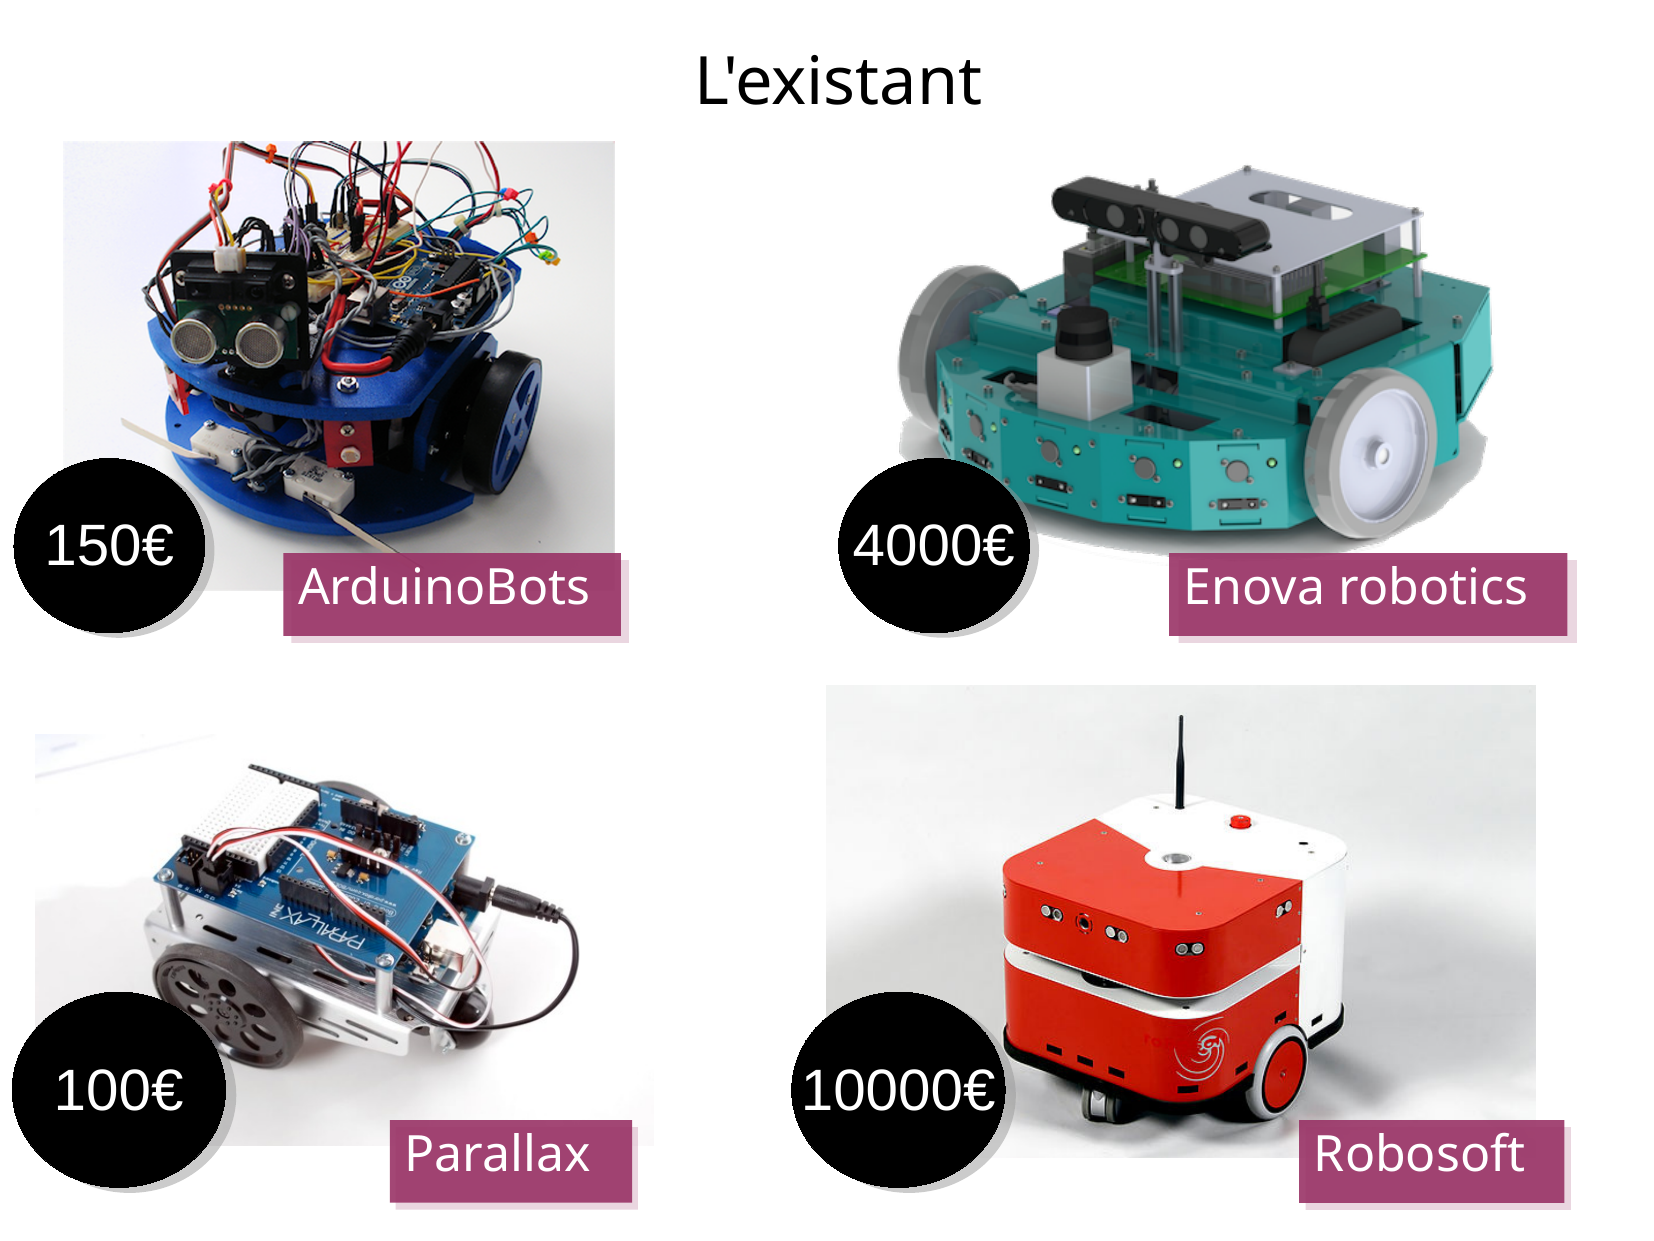

# L'existant
4000€
150€
ArduinoBots
Enova robotics
100€
10000€
Parallax
Robosoft